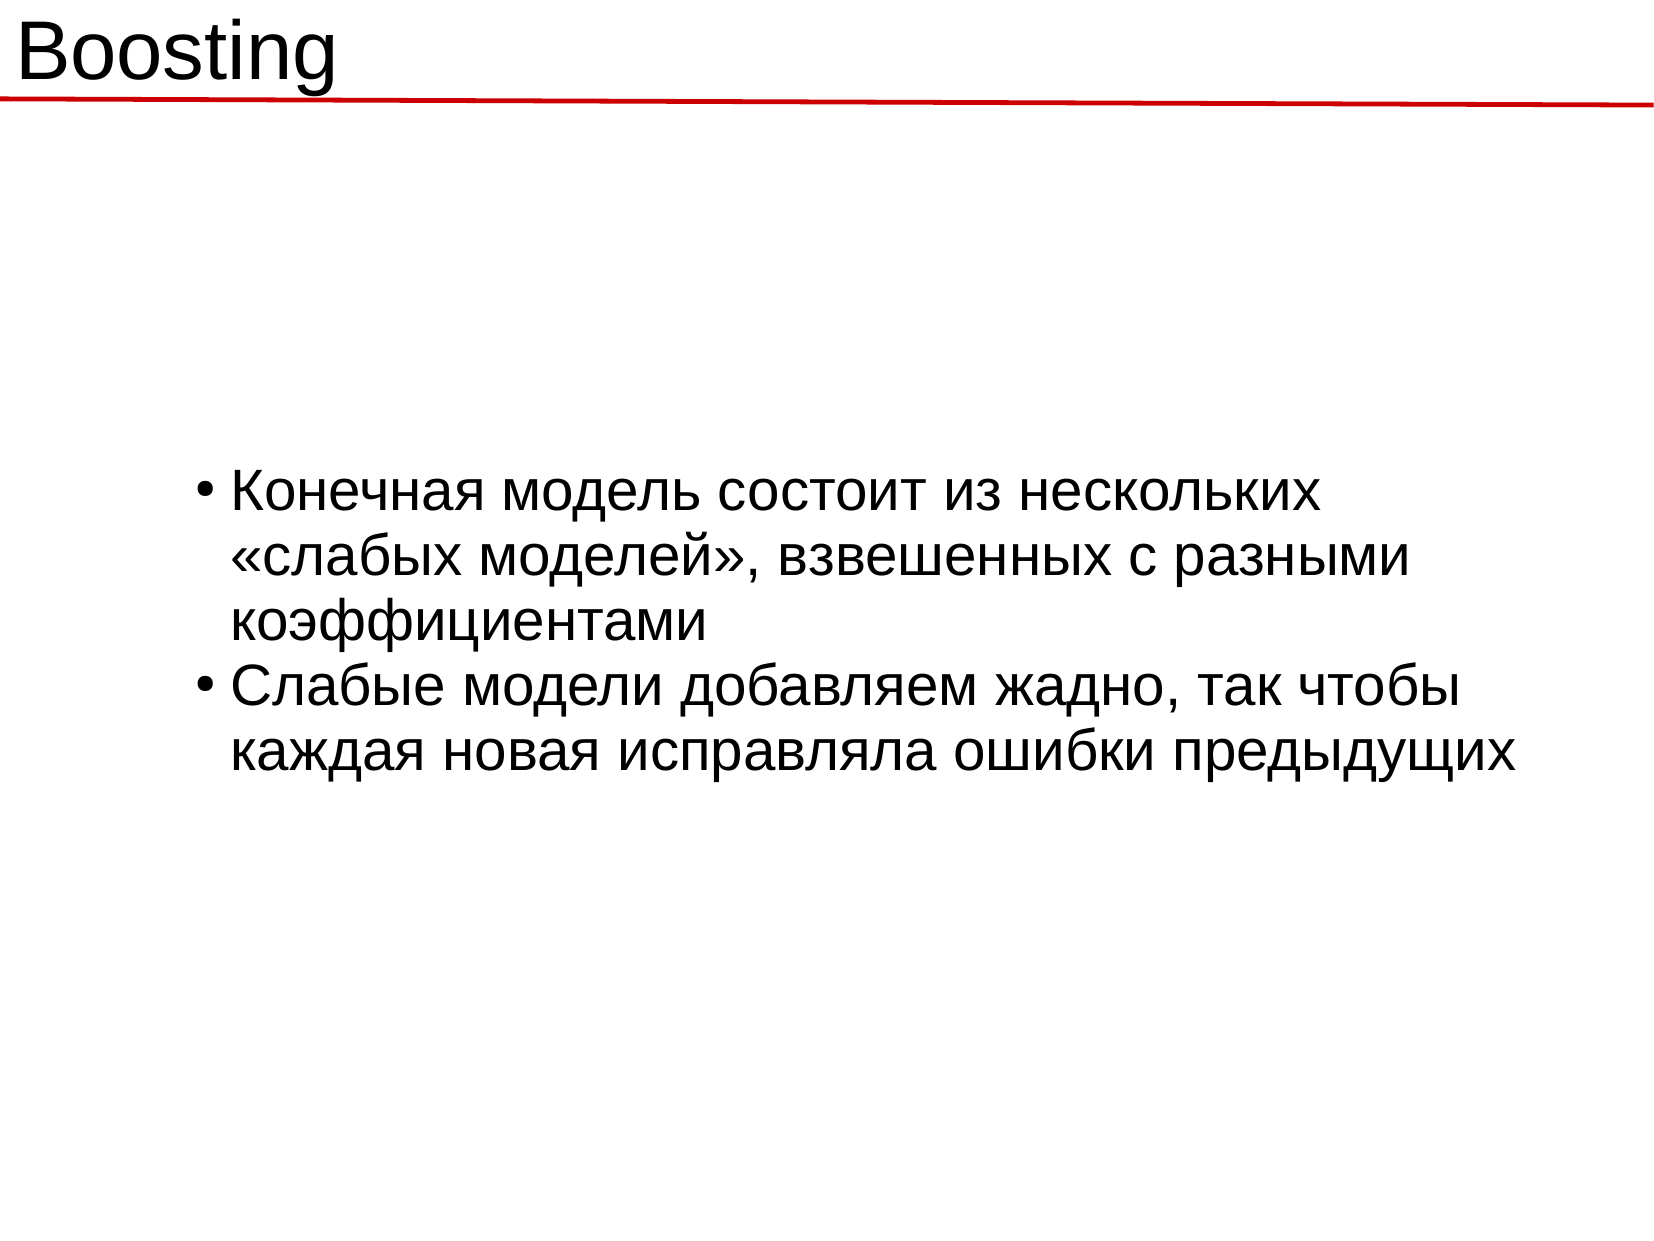

# Boosting
Конечная модель состоит из нескольких «слабых моделей», взвешенных с разными коэффициентами
Слабые модели добавляем жадно, так чтобы каждая новая исправляла ошибки предыдущих